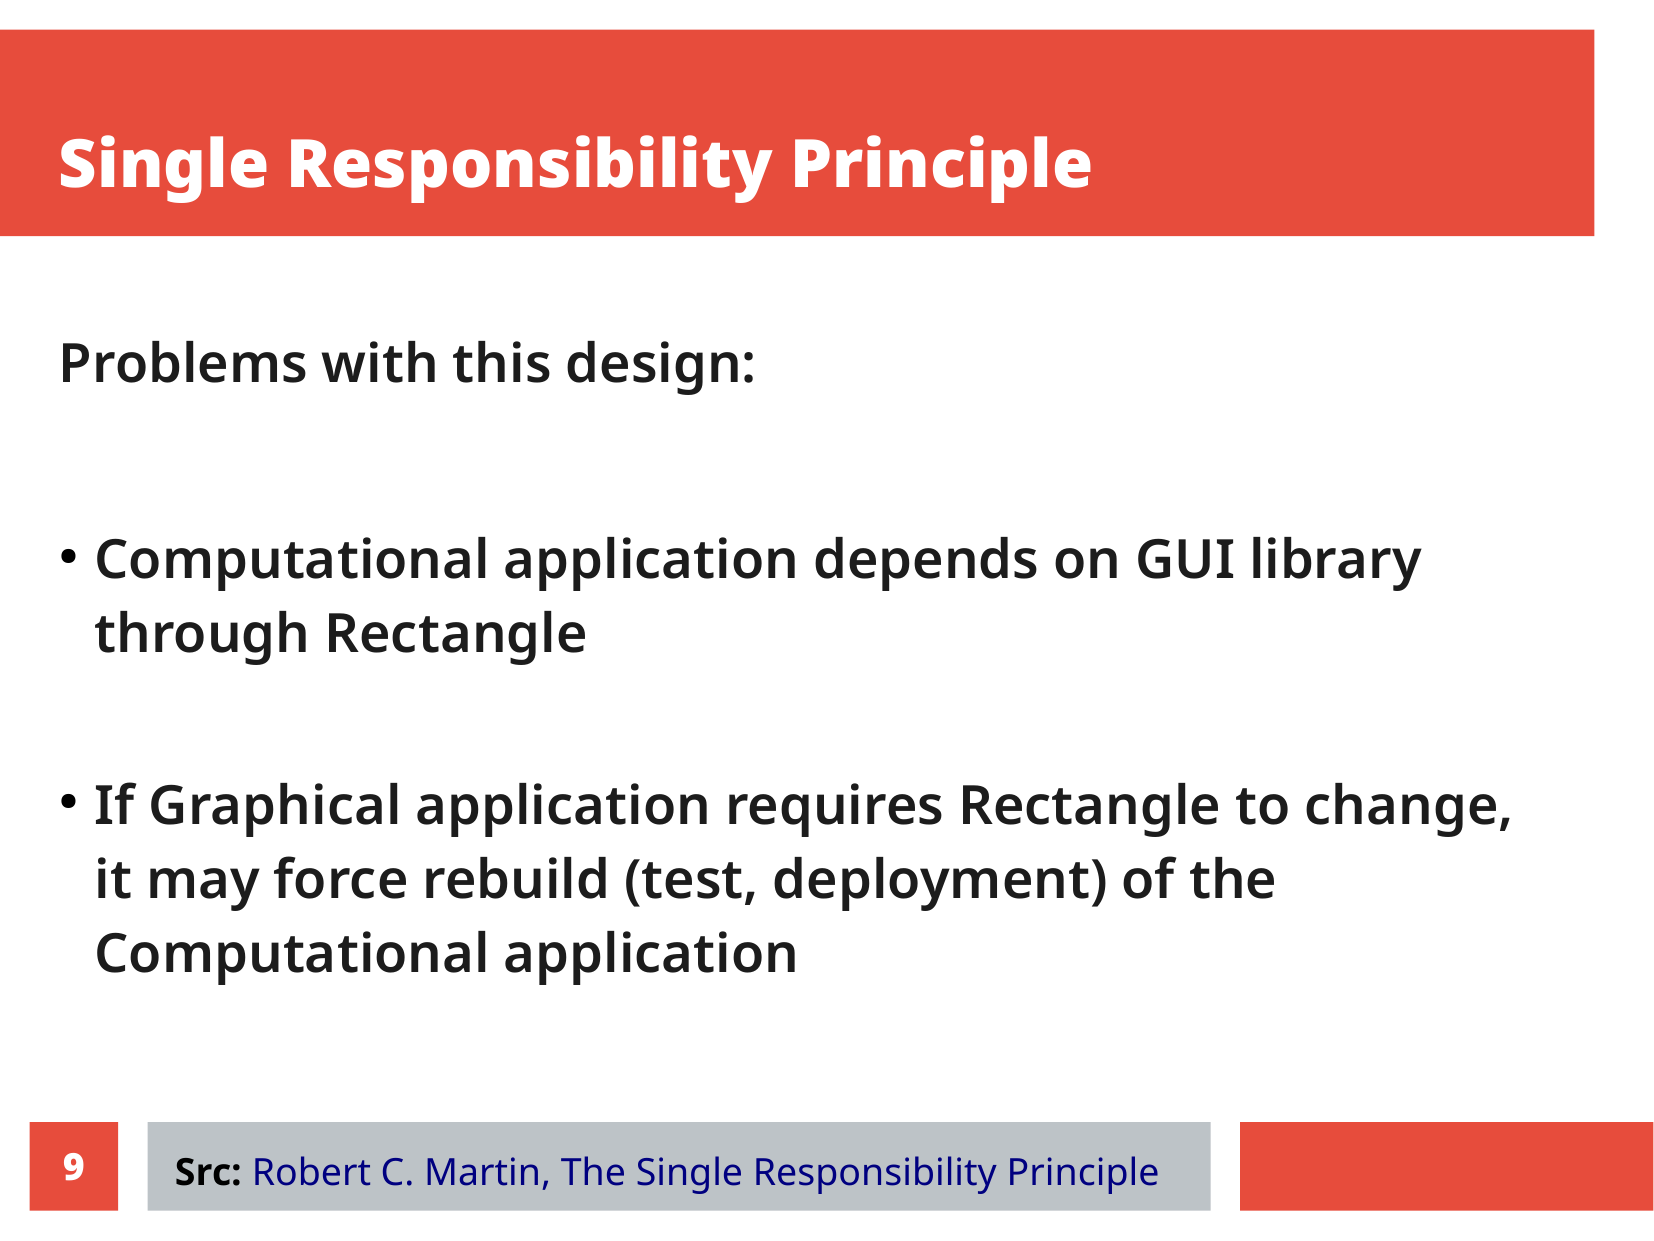

# Single Responsibility Principle
Problems with this design:
Computational application depends on GUI library through Rectangle
If Graphical application requires Rectangle to change, it may force rebuild (test, deployment) of the Computational application
9
Src: Robert C. Martin, The Single Responsibility Principle